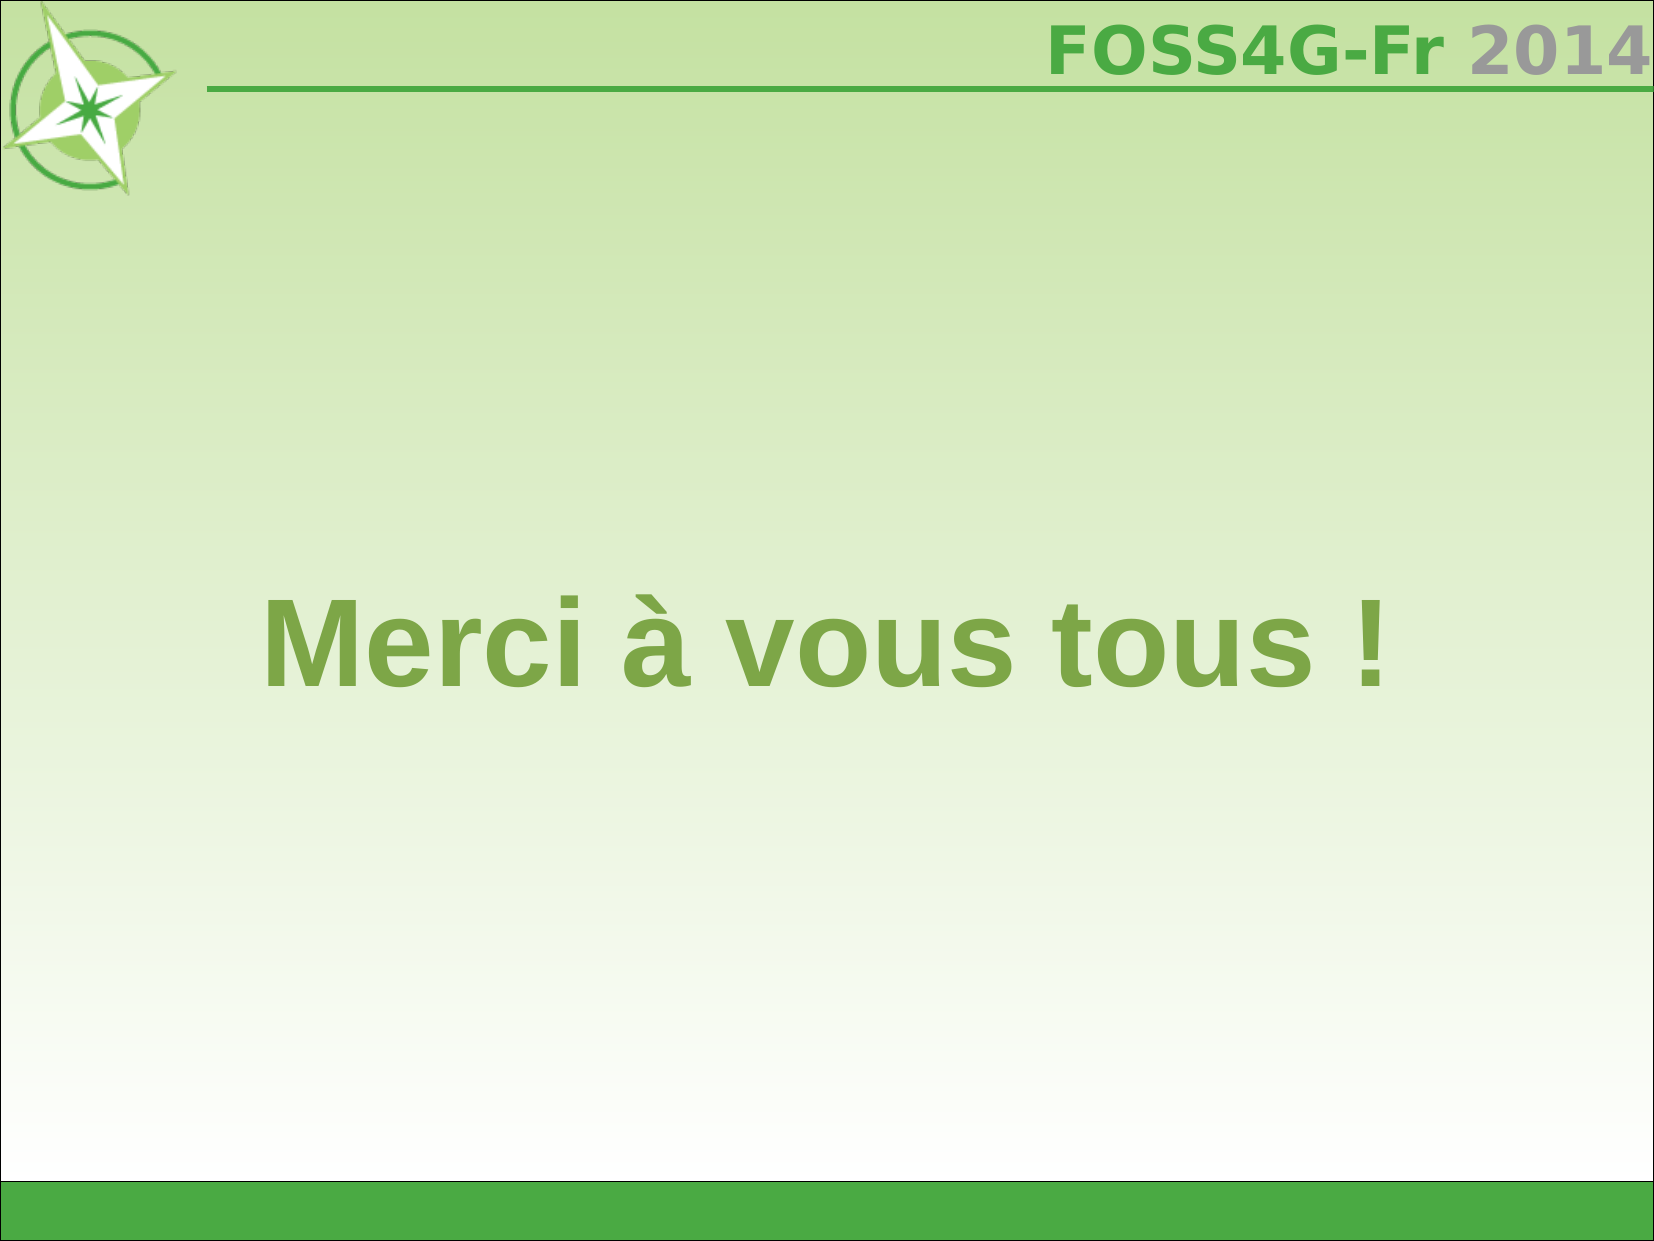

FOSS4G-Fr 2014
# Merci à vous tous !